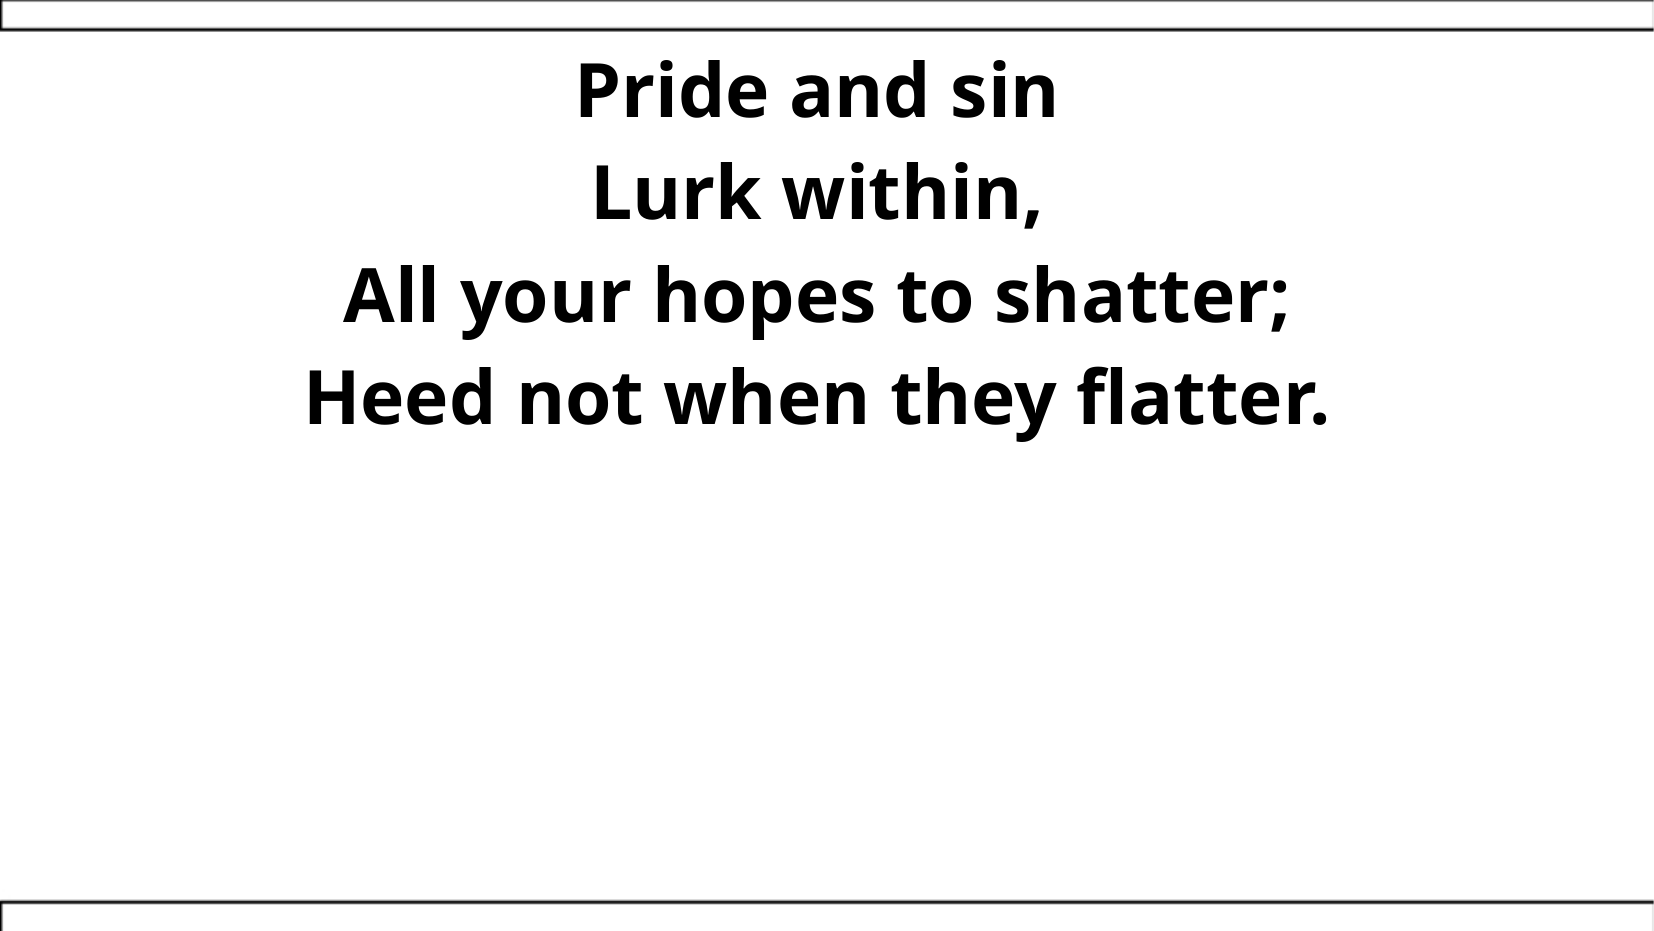

Pride and sin
Lurk within,
All your hopes to shatter;
Heed not when they flatter.